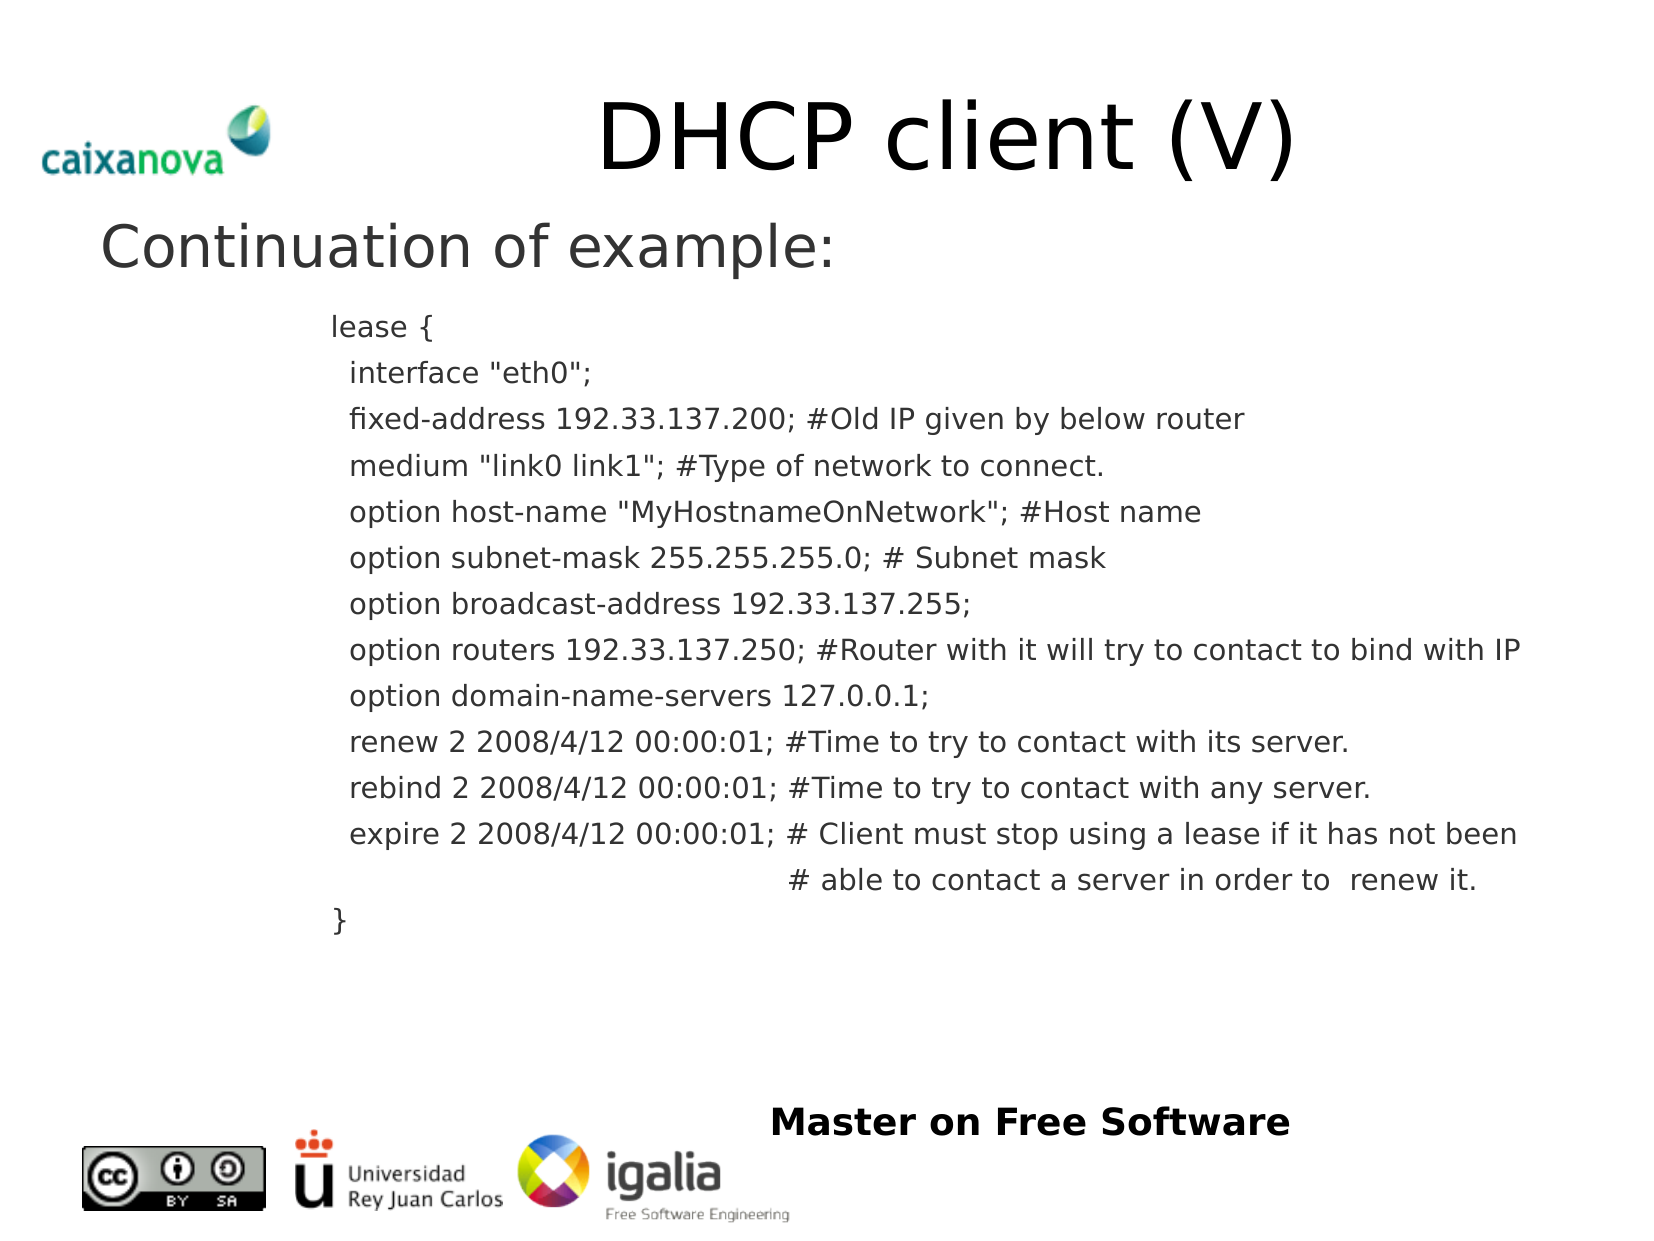

# DHCP client (V)
Continuation of example:
lease {
 interface "eth0";
 fixed-address 192.33.137.200; #Old IP given by below router
 medium "link0 link1"; #Type of network to connect.
 option host-name "MyHostnameOnNetwork"; #Host name
 option subnet-mask 255.255.255.0; # Subnet mask
 option broadcast-address 192.33.137.255;
 option routers 192.33.137.250; #Router with it will try to contact to bind with IP
 option domain-name-servers 127.0.0.1;
 renew 2 2008/4/12 00:00:01; #Time to try to contact with its server.
 rebind 2 2008/4/12 00:00:01; #Time to try to contact with any server.
 expire 2 2008/4/12 00:00:01; # Client must stop using a lease if it has not been
 # able to contact a server in order to renew it.
}